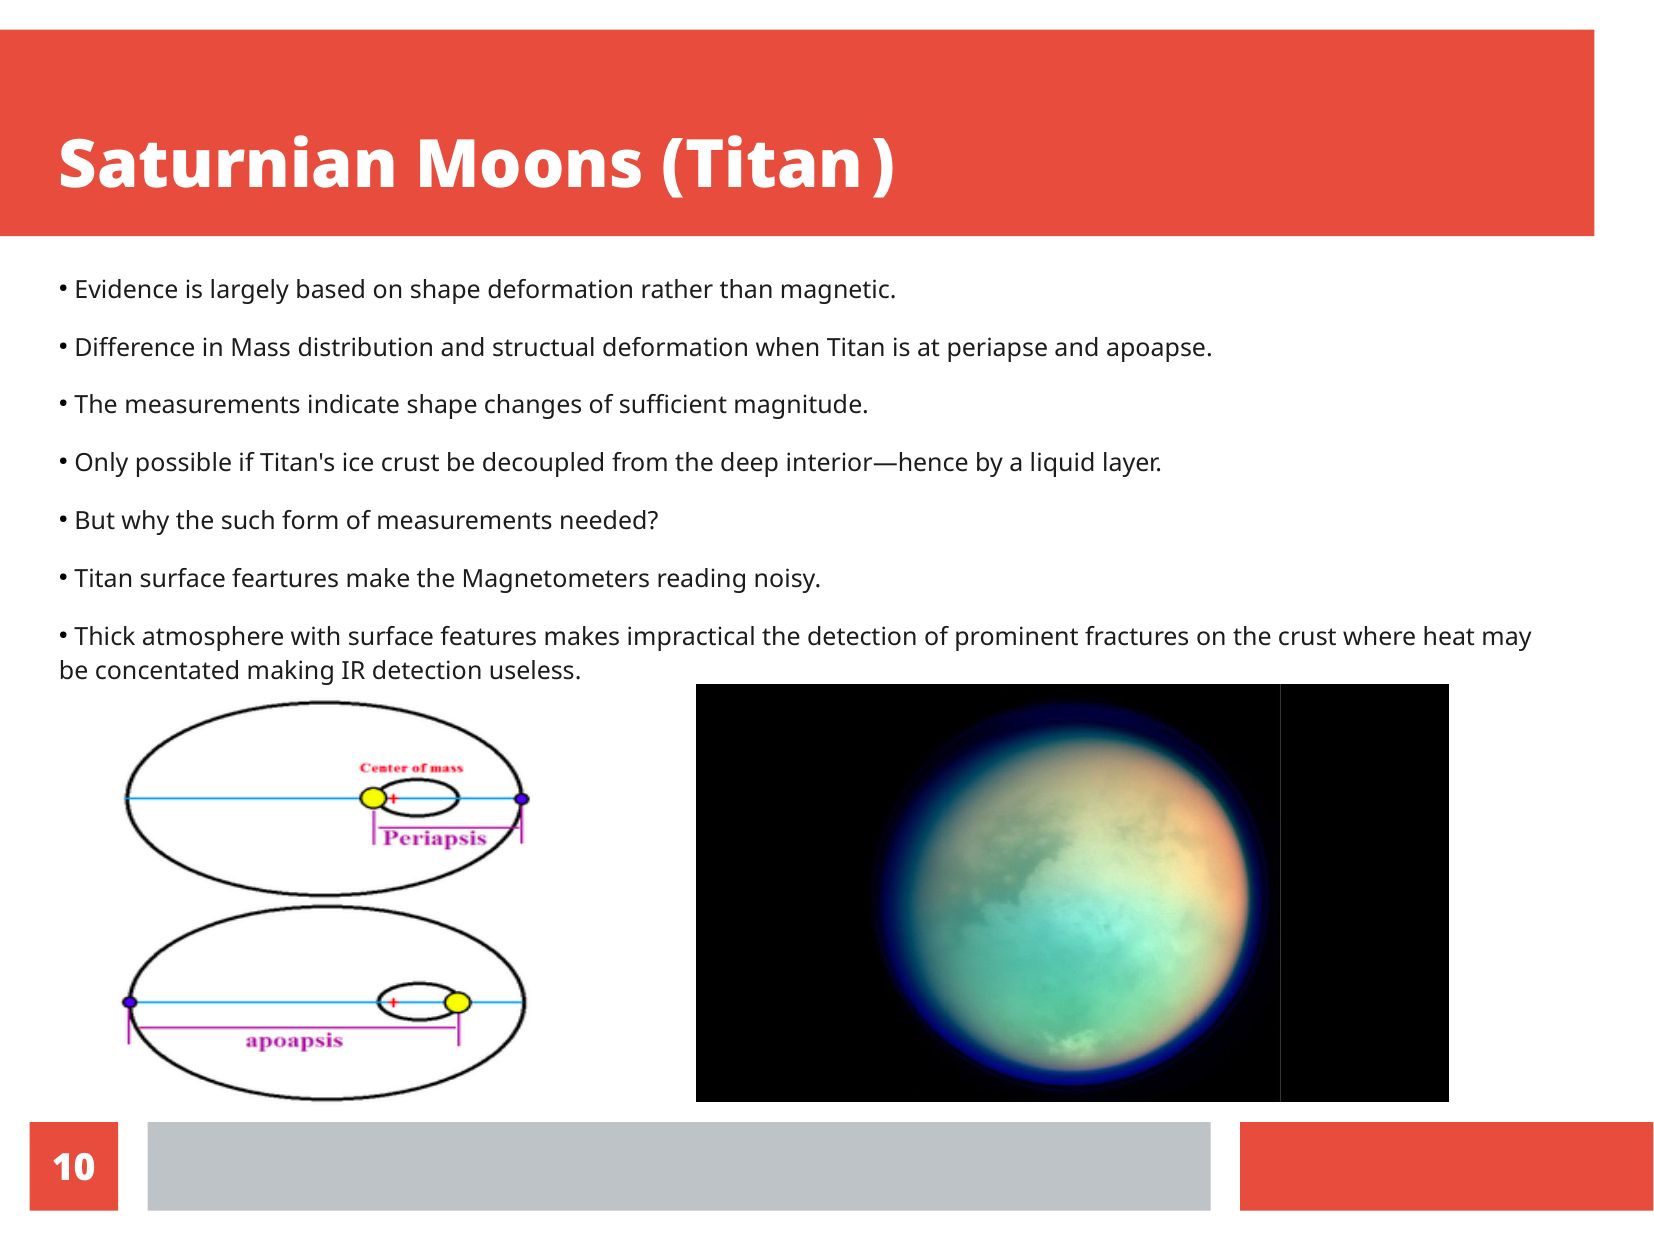

# Saturnian Moons (Titan	)
 Evidence is largely based on shape deformation rather than magnetic.
 Difference in Mass distribution and structual deformation when Titan is at periapse and apoapse.
 The measurements indicate shape changes of sufficient magnitude.
 Only possible if Titan's ice crust be decoupled from the deep interior—hence by a liquid layer.
 But why the such form of measurements needed?
 Titan surface feartures make the Magnetometers reading noisy.
 Thick atmosphere with surface features makes impractical the detection of prominent fractures on the crust where heat may be concentated making IR detection useless.
10